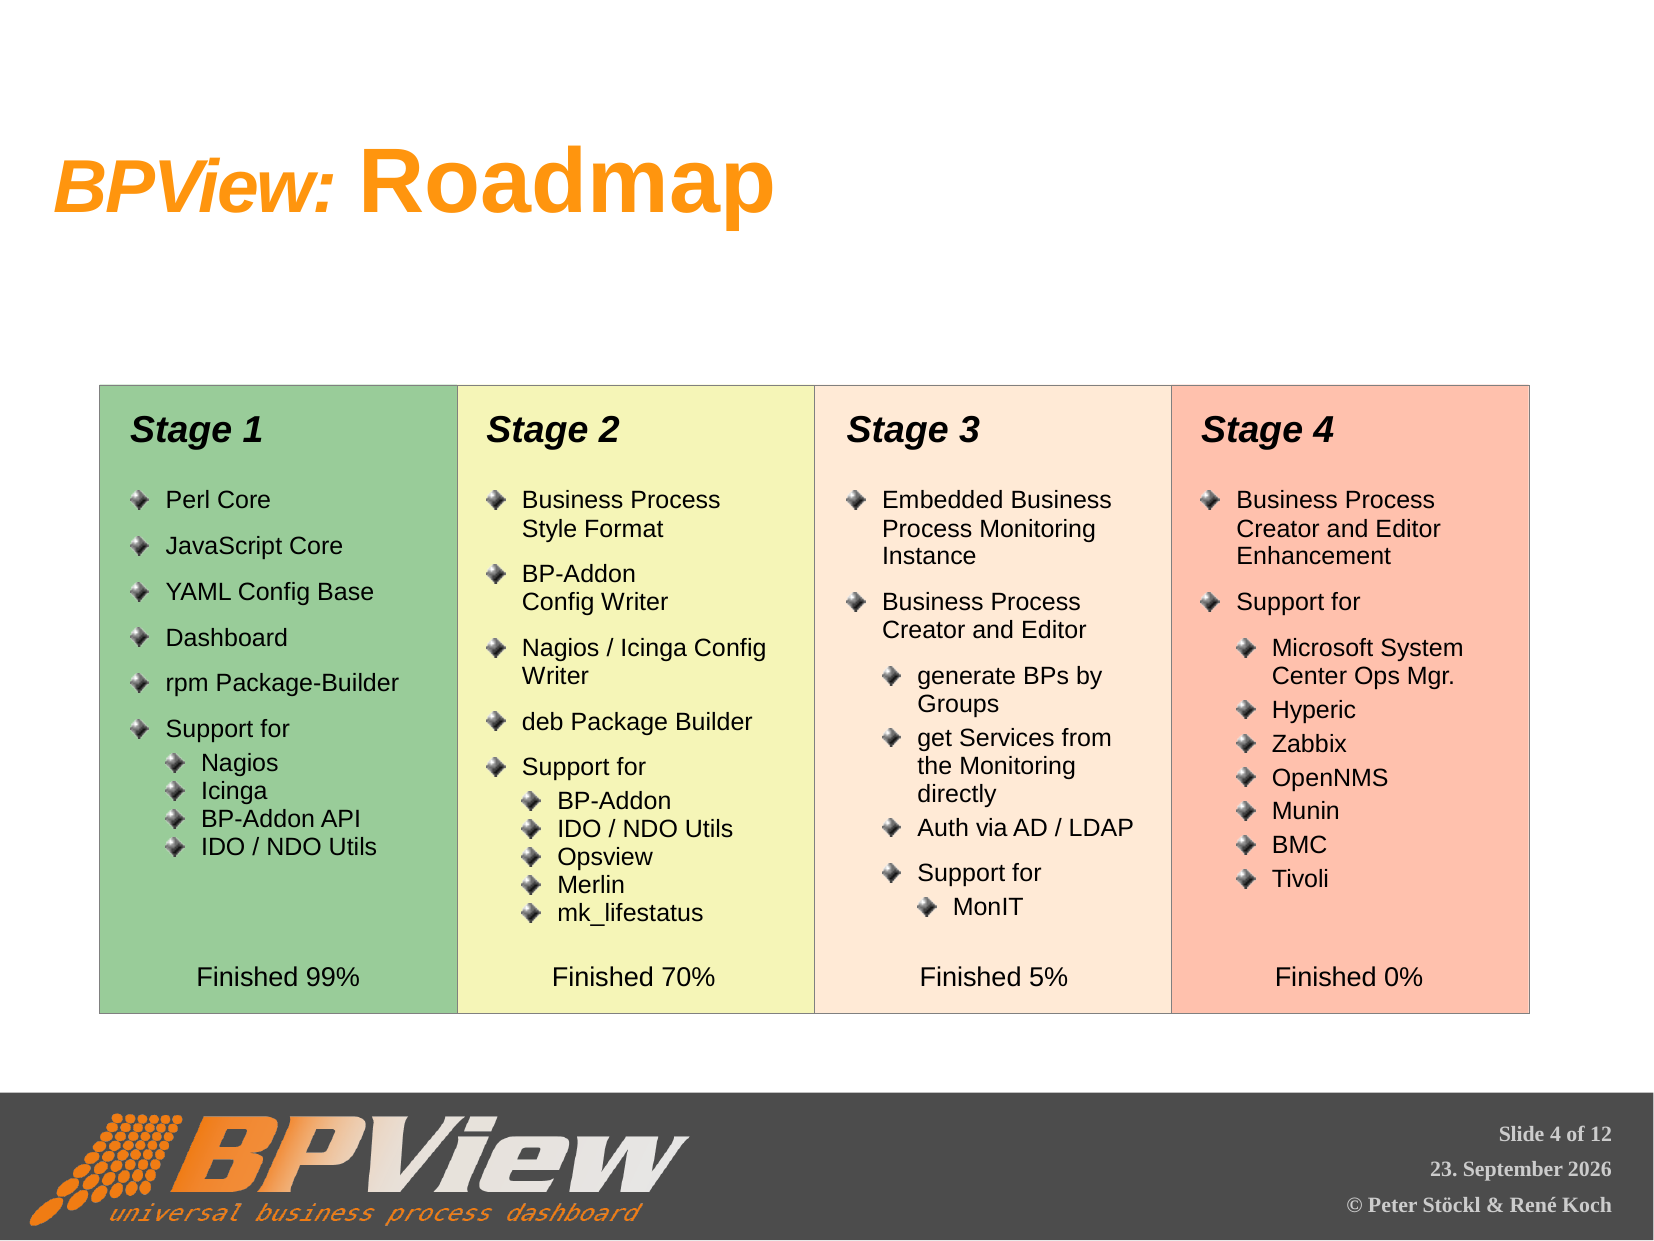

# BPView: Roadmap
4
© Peter Stöckl & René Koch